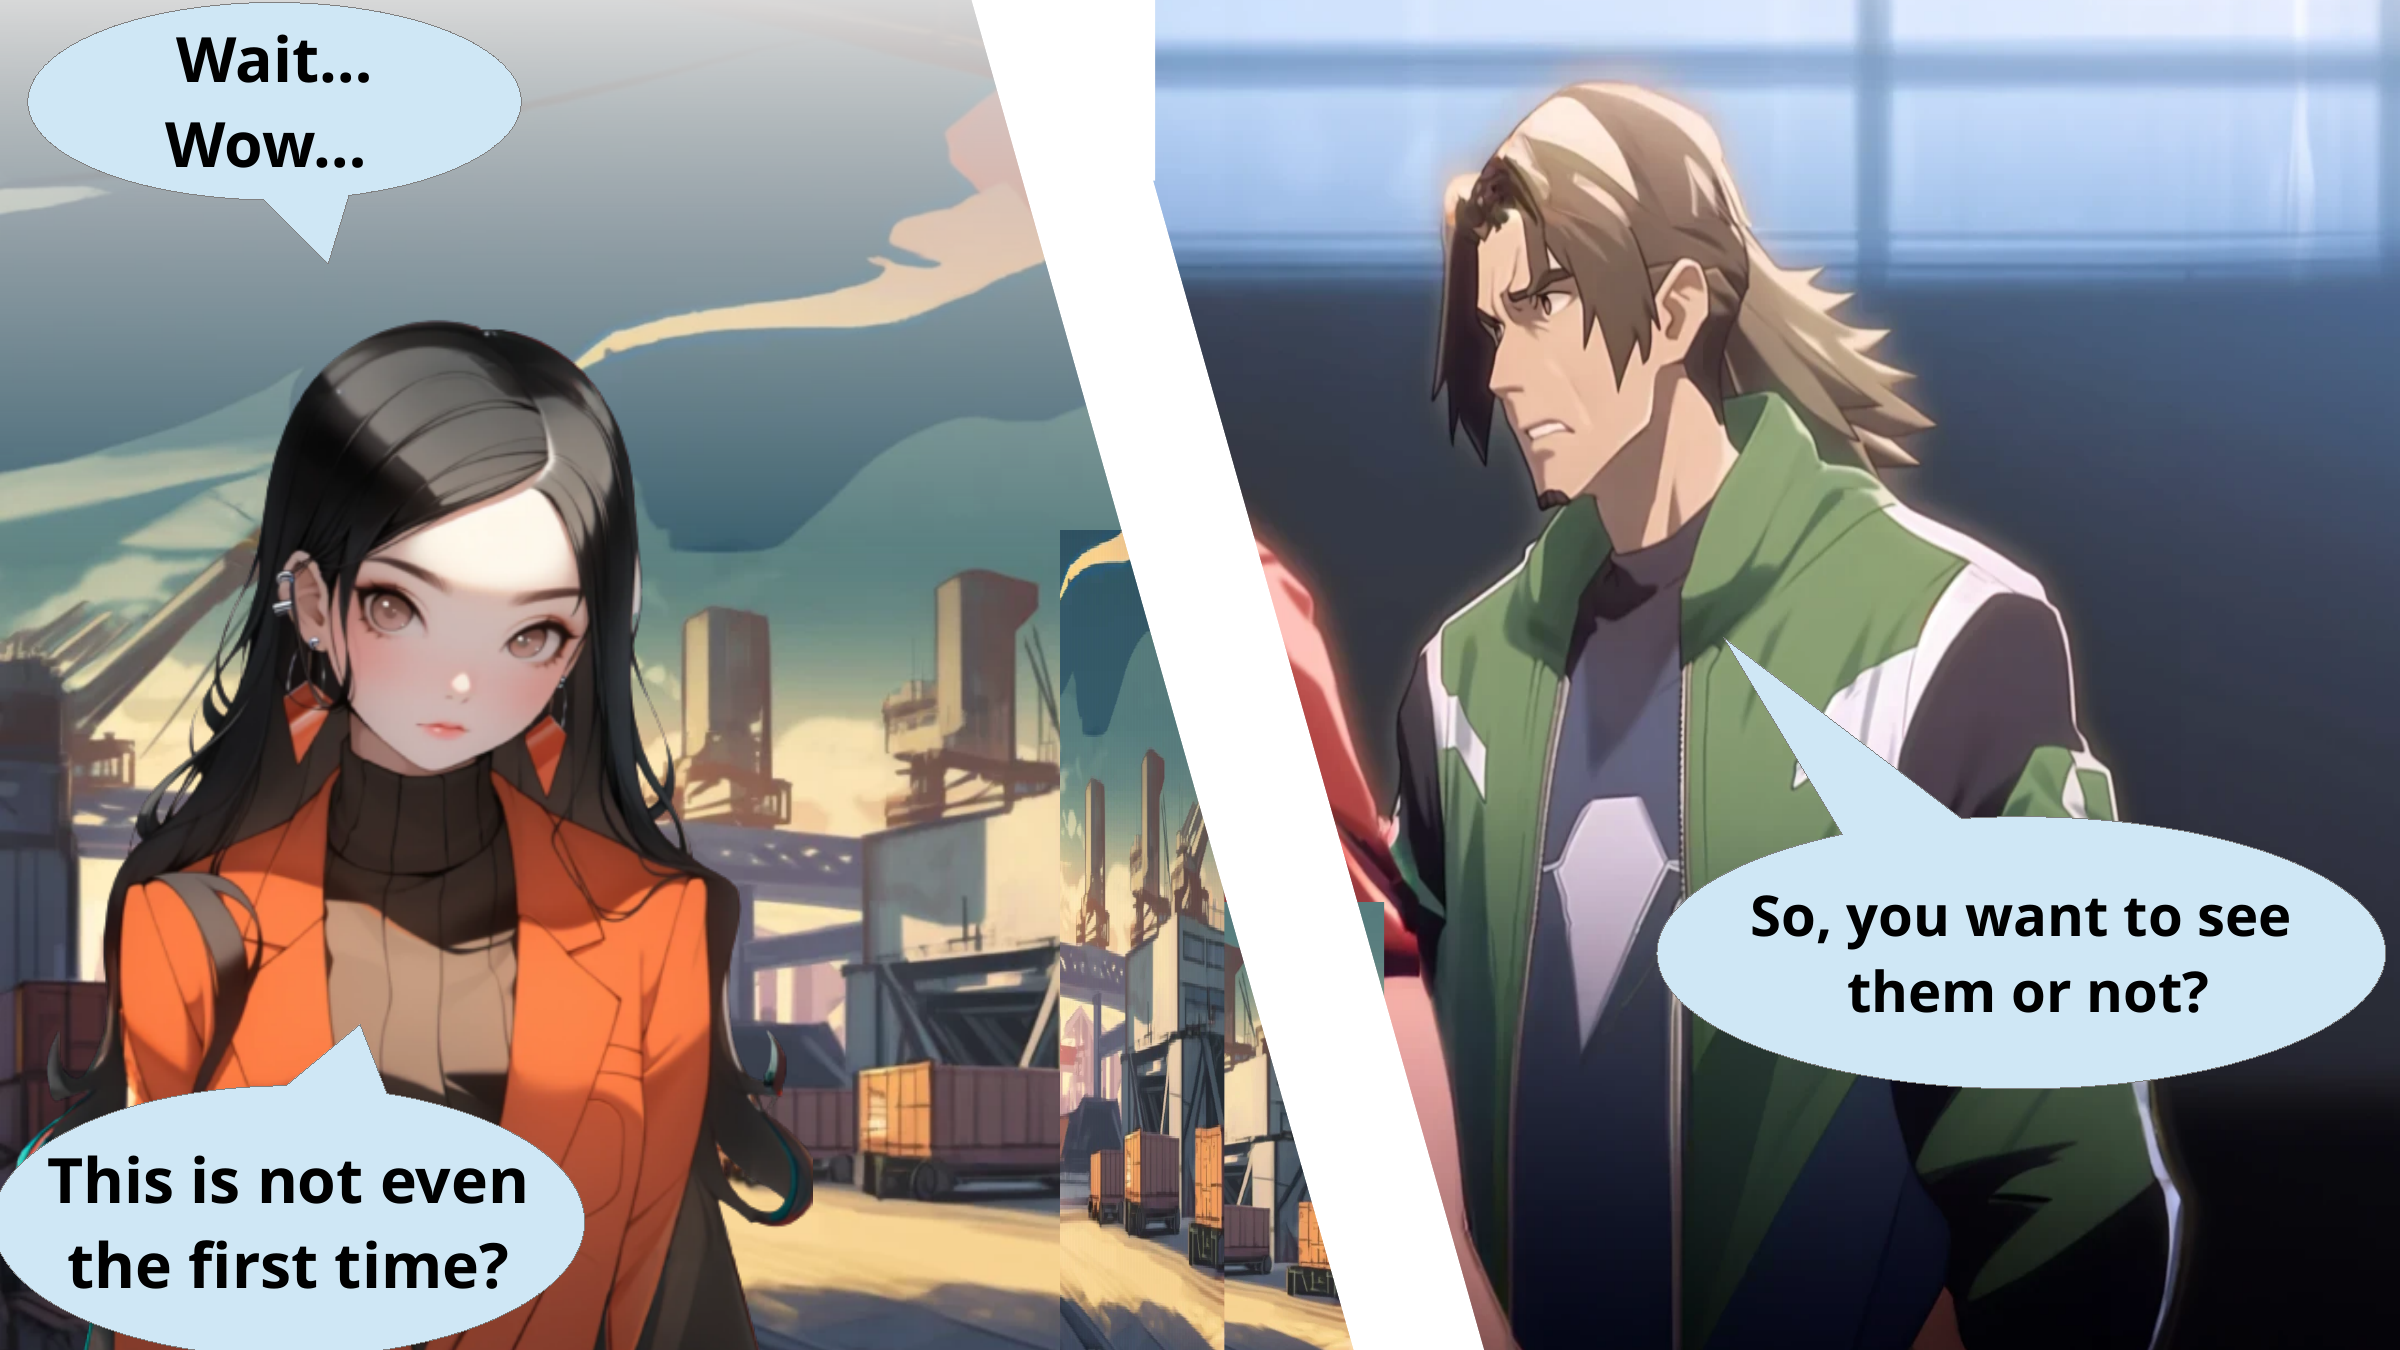

Wait…
Wow…
So, you want to see
 them or not?
This is not even
the first time?